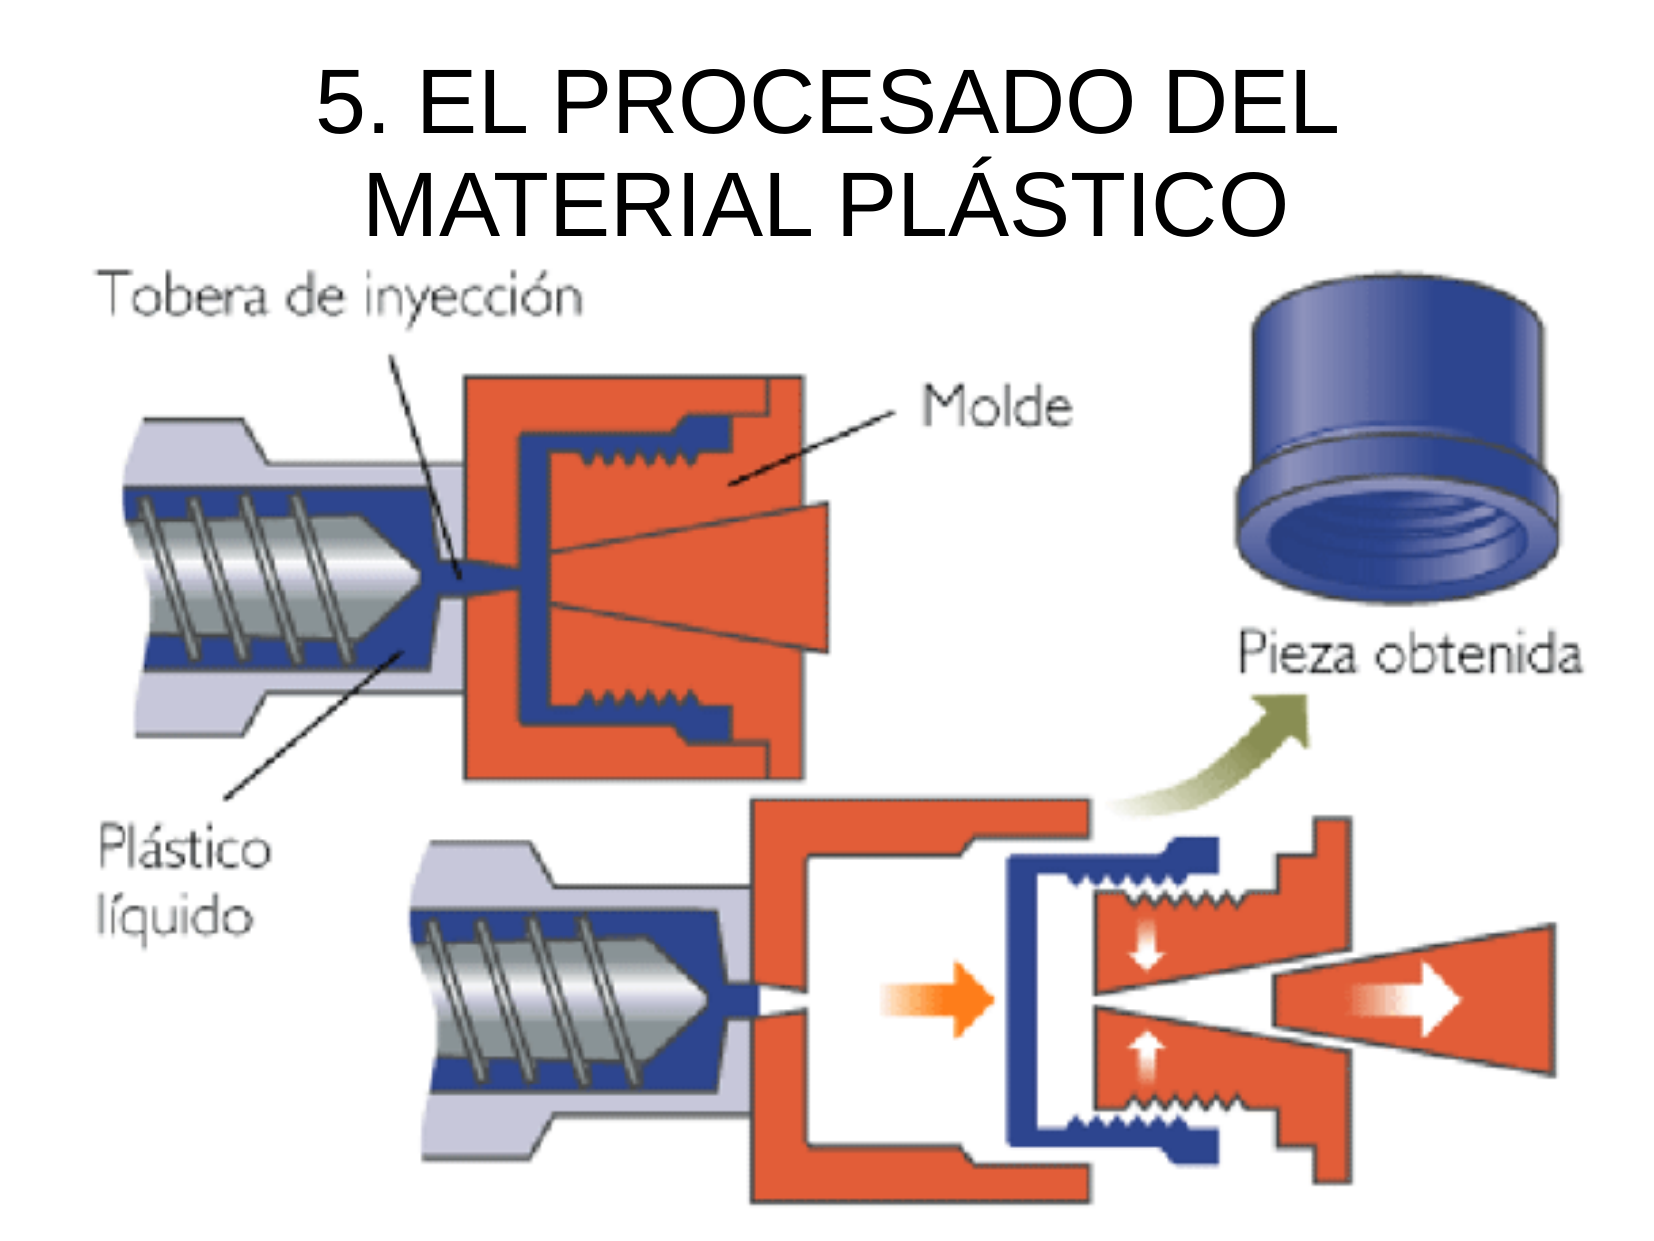

# 5. EL PROCESADO DEL MATERIAL PLÁSTICO
MOLDEADO POR INYECCIÓN: SE INTRODUCEN LOS GRÁNULOS DE PLÁSTICO POR UNA TOLVA, QUE LOS DEPOSITA EN UN TORNILLO SIN FIN A ALTA TEMPERATURA. EL TORNILLO LOS VA PRESIONANDO Y DERRITIENDO, E INYECTA EL PLÁSTICO EN EL MOLDE, CUYA FORMA TOMARÁ.